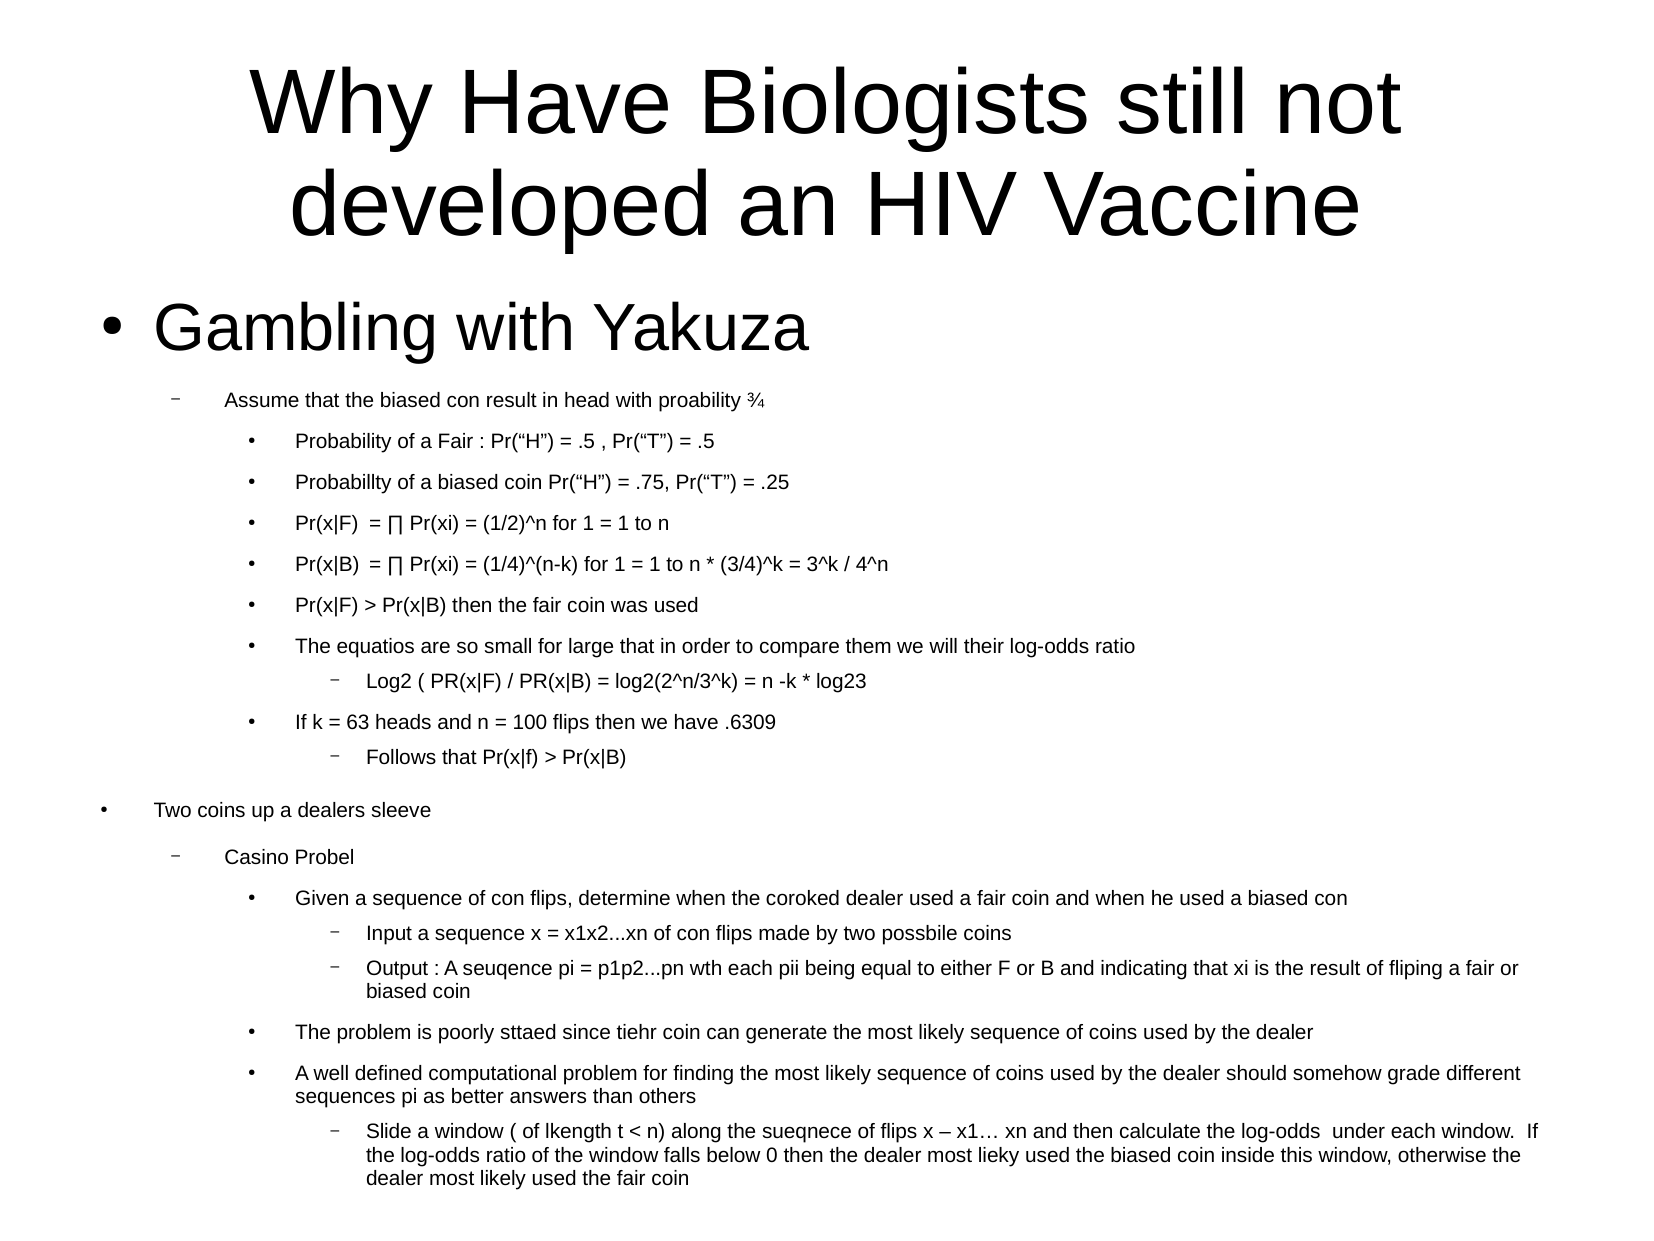

# Why Have Biologists still not developed an HIV Vaccine
Gambling with Yakuza
Assume that the biased con result in head with proability ¾
Probability of a Fair : Pr(“H”) = .5 , Pr(“T”) = .5
Probabillty of a biased coin Pr(“H”) = .75, Pr(“T”) = .25
Pr(x|F) 	= ∏ Pr(xi) = (1/2)^n for 1 = 1 to n
Pr(x|B) 	= ∏ Pr(xi) = (1/4)^(n-k) for 1 = 1 to n * (3/4)^k = 3^k / 4^n
Pr(x|F) > Pr(x|B) then the fair coin was used
The equatios are so small for large that in order to compare them we will their log-odds ratio
Log2 ( PR(x|F) / PR(x|B) = log2(2^n/3^k) = n -k * log23
If k = 63 heads and n = 100 flips then we have .6309
Follows that Pr(x|f) > Pr(x|B)
Two coins up a dealers sleeve
Casino Probel
Given a sequence of con flips, determine when the coroked dealer used a fair coin and when he used a biased con
Input a sequence x = x1x2...xn of con flips made by two possbile coins
Output : A seuqence pi = p1p2...pn wth each pii being equal to either F or B and indicating that xi is the result of fliping a fair or biased coin
The problem is poorly sttaed since tiehr coin can generate the most likely sequence of coins used by the dealer
A well defined computational problem for finding the most likely sequence of coins used by the dealer should somehow grade different sequences pi as better answers than others
Slide a window ( of lkength t < n) along the sueqnece of flips x – x1… xn and then calculate the log-odds under each window. If the log-odds ratio of the window falls below 0 then the dealer most lieky used the biased coin inside this window, otherwise the dealer most likely used the fair coin